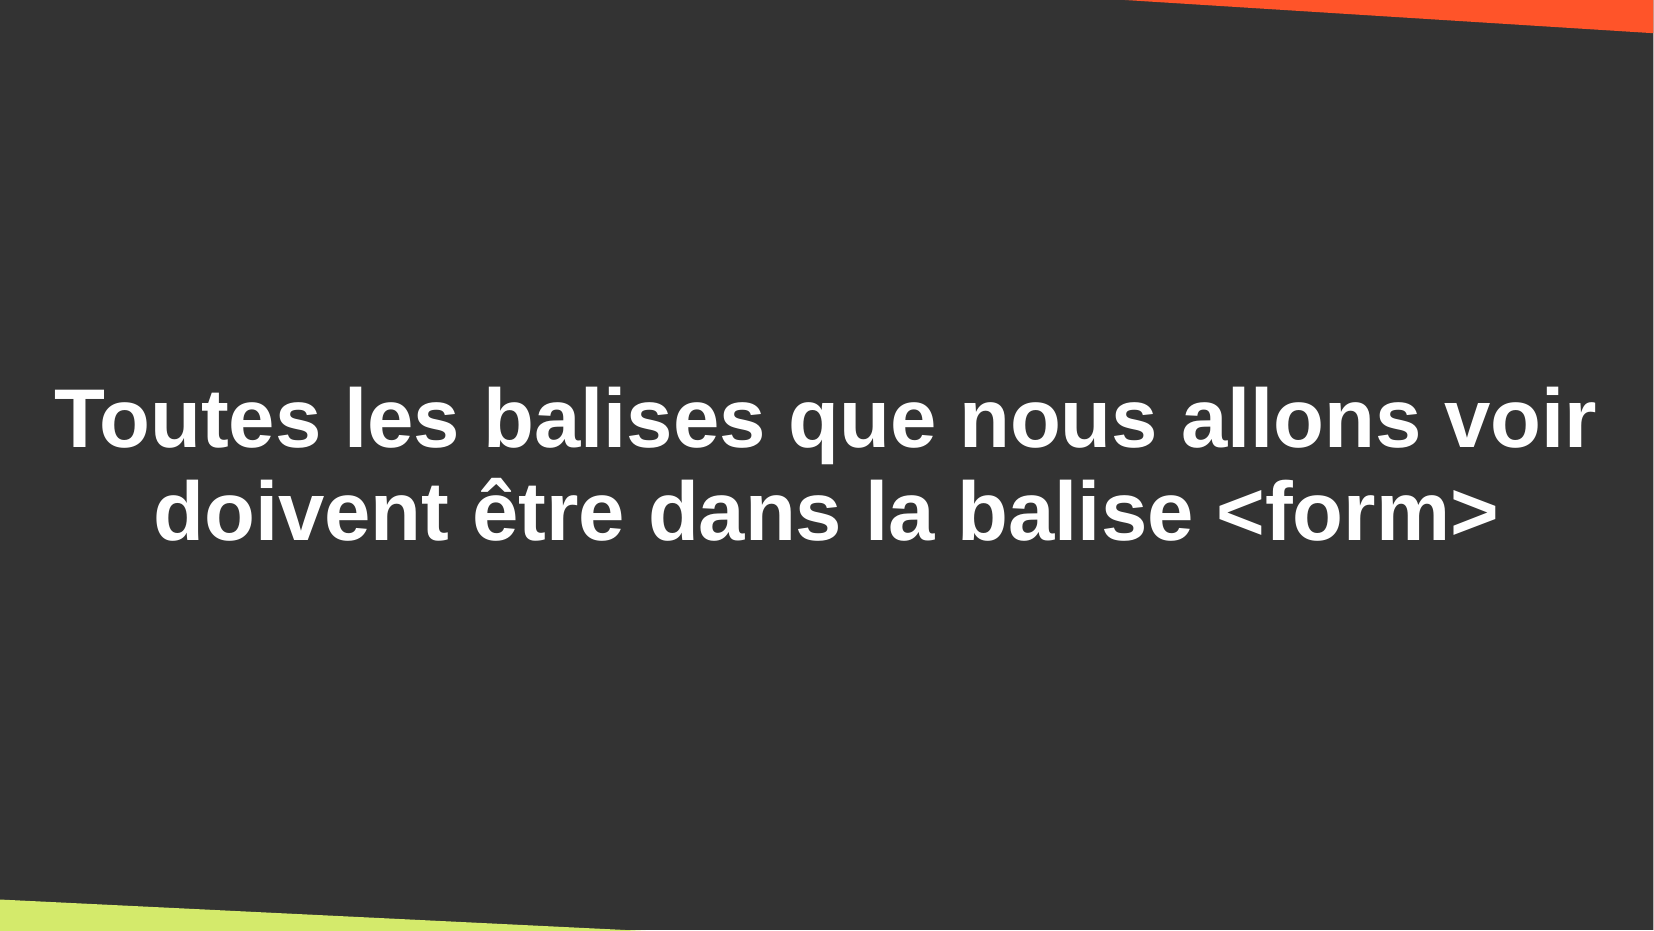

# Toutes les balises que nous allons voir doivent être dans la balise <form>